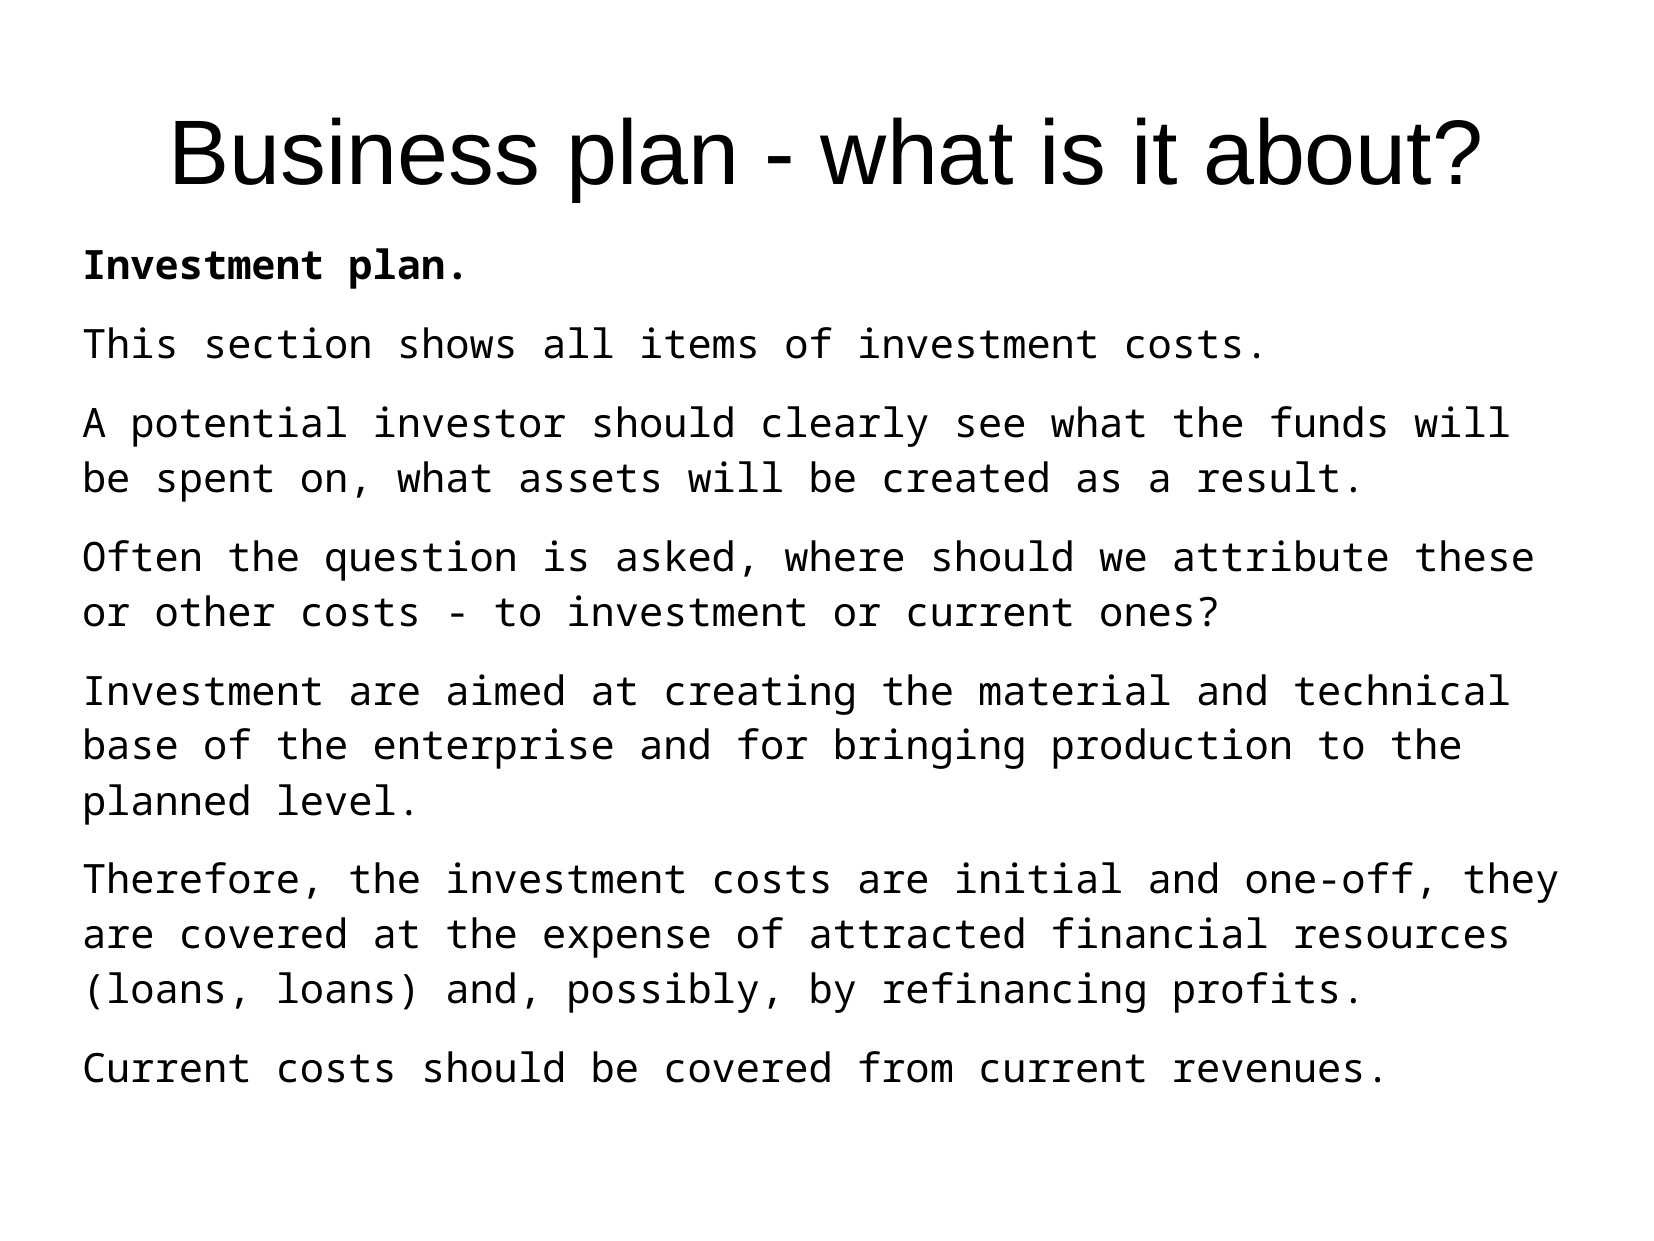

# Business plan - what is it about?
Investment plan.
This section shows all items of investment costs.
A potential investor should clearly see what the funds will be spent on, what assets will be created as a result.
Often the question is asked, where should we attribute these or other costs - to investment or current ones?
Investment are aimed at creating the material and technical base of the enterprise and for bringing production to the planned level.
Therefore, the investment costs are initial and one-off, they are covered at the expense of attracted financial resources (loans, loans) and, possibly, by refinancing profits.
Current costs should be covered from current revenues.